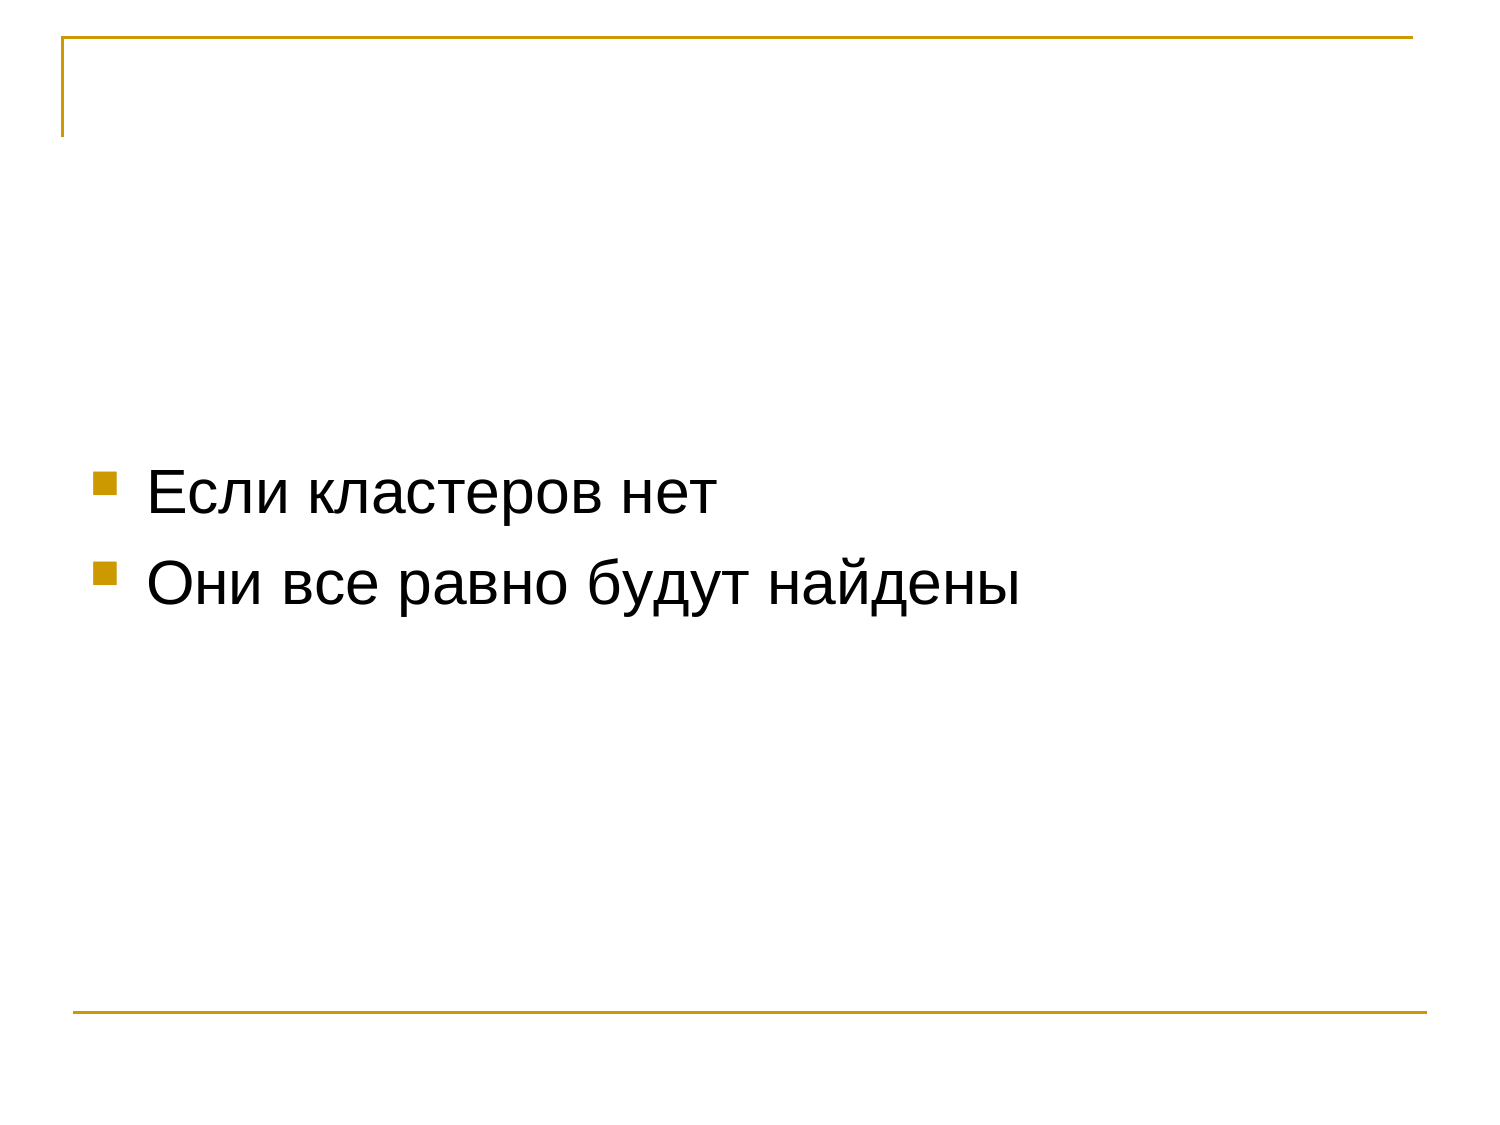

#
Если кластеров нет
Они все равно будут найдены